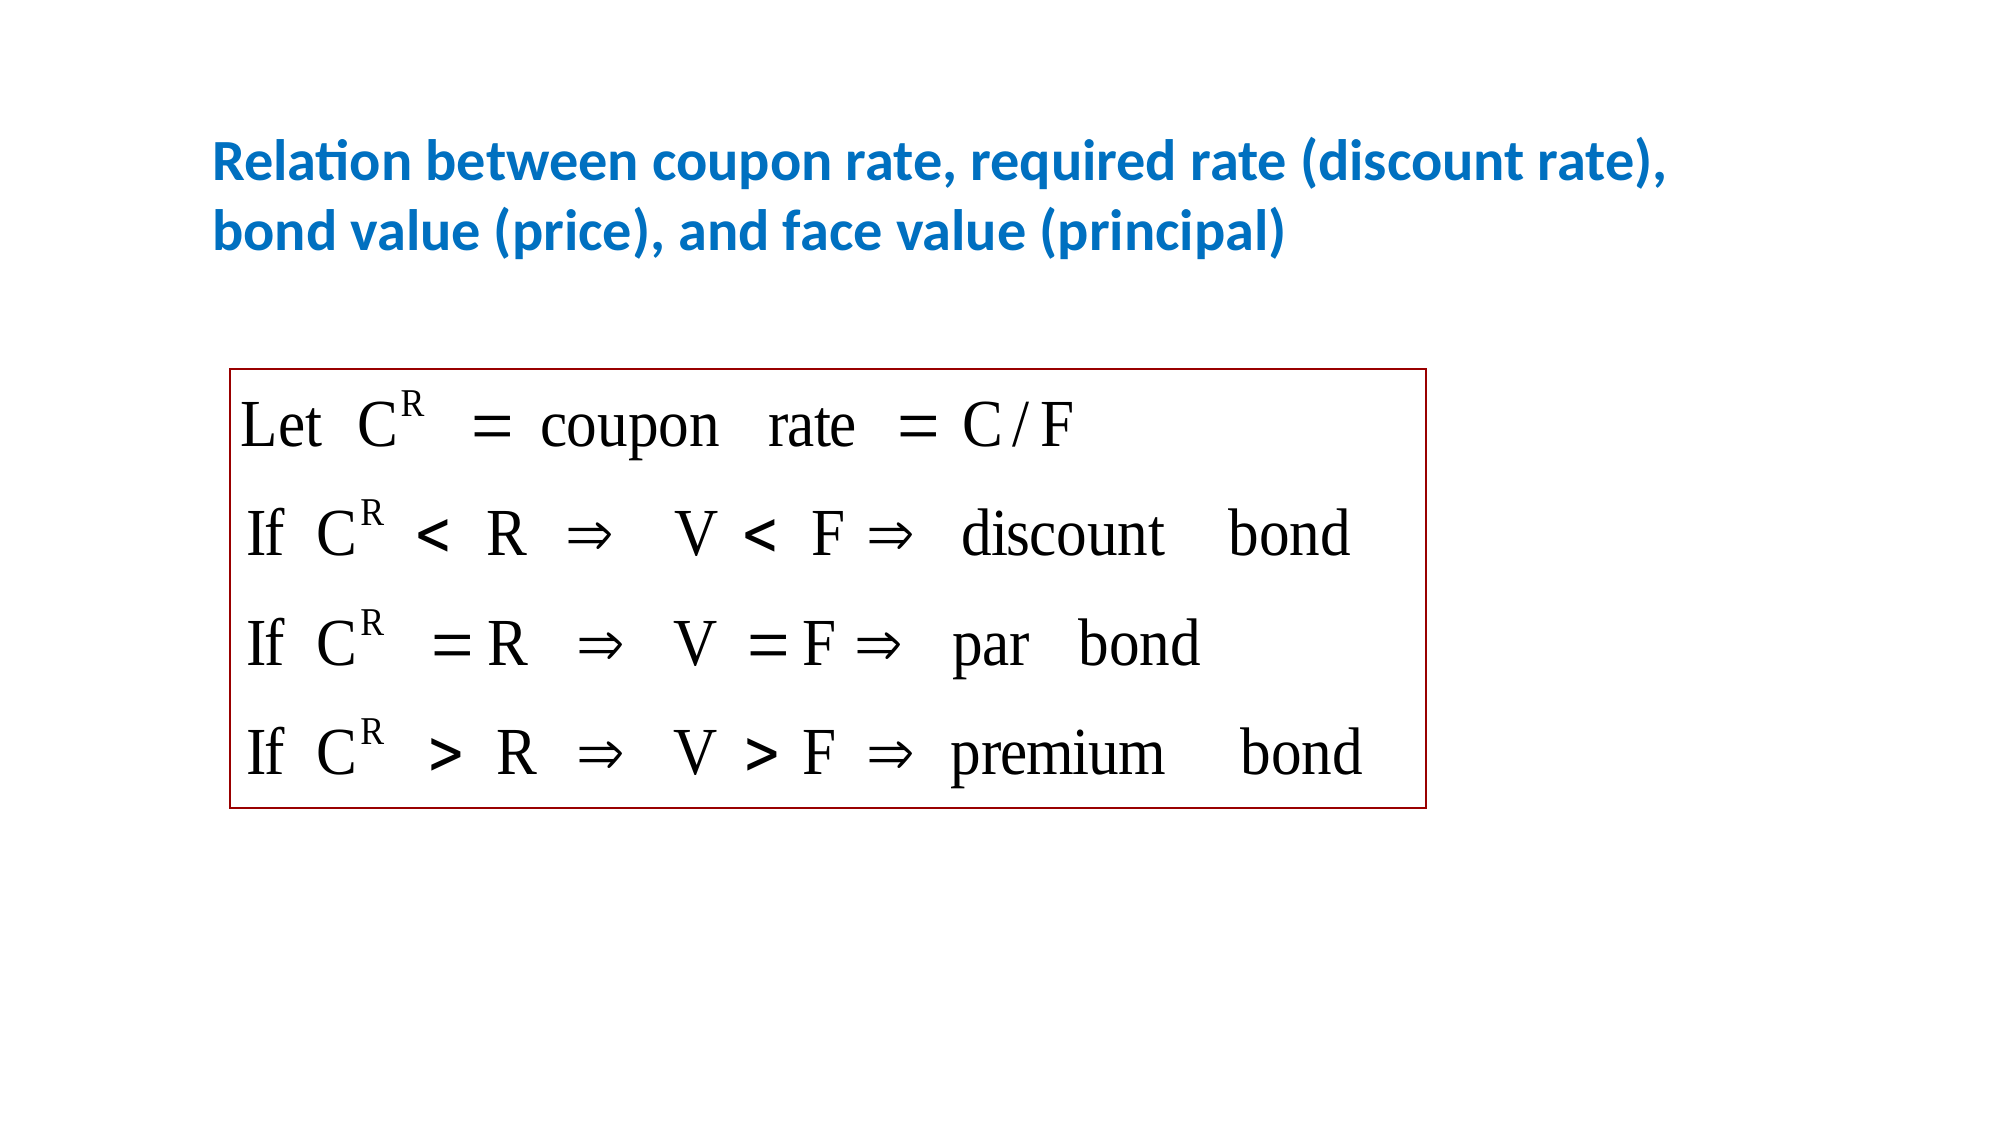

Relation between coupon rate, required rate (discount rate), bond value (price), and face value (principal)